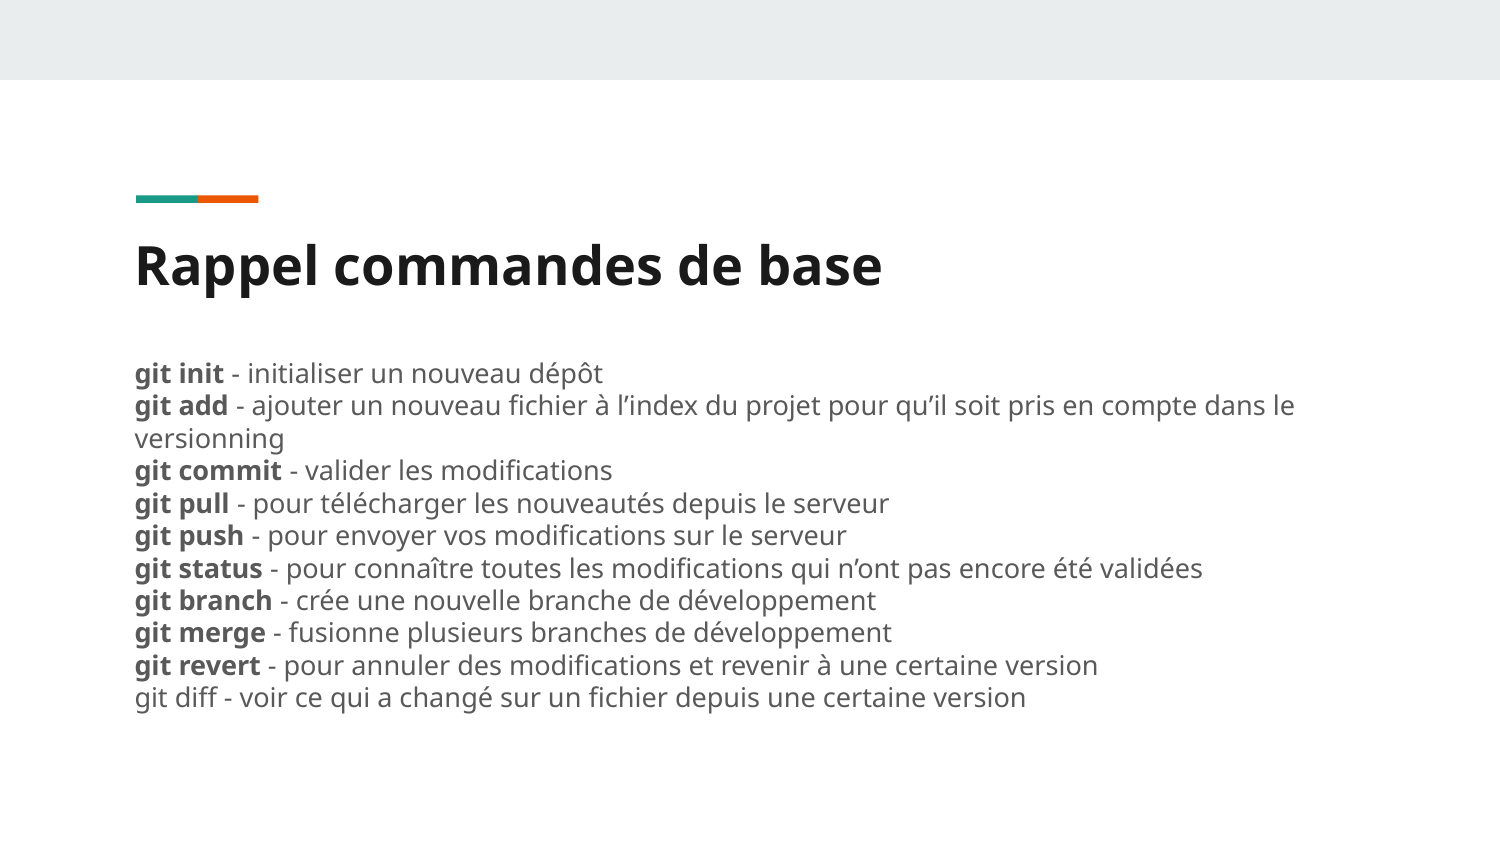

# Rappel commandes de base
git init - initialiser un nouveau dépôt
git add - ajouter un nouveau fichier à l’index du projet pour qu’il soit pris en compte dans le versionning
git commit - valider les modifications
git pull - pour télécharger les nouveautés depuis le serveur
git push - pour envoyer vos modifications sur le serveur
git status - pour connaître toutes les modifications qui n’ont pas encore été validées
git branch - crée une nouvelle branche de développement
git merge - fusionne plusieurs branches de développement
git revert - pour annuler des modifications et revenir à une certaine version
git diff - voir ce qui a changé sur un fichier depuis une certaine version